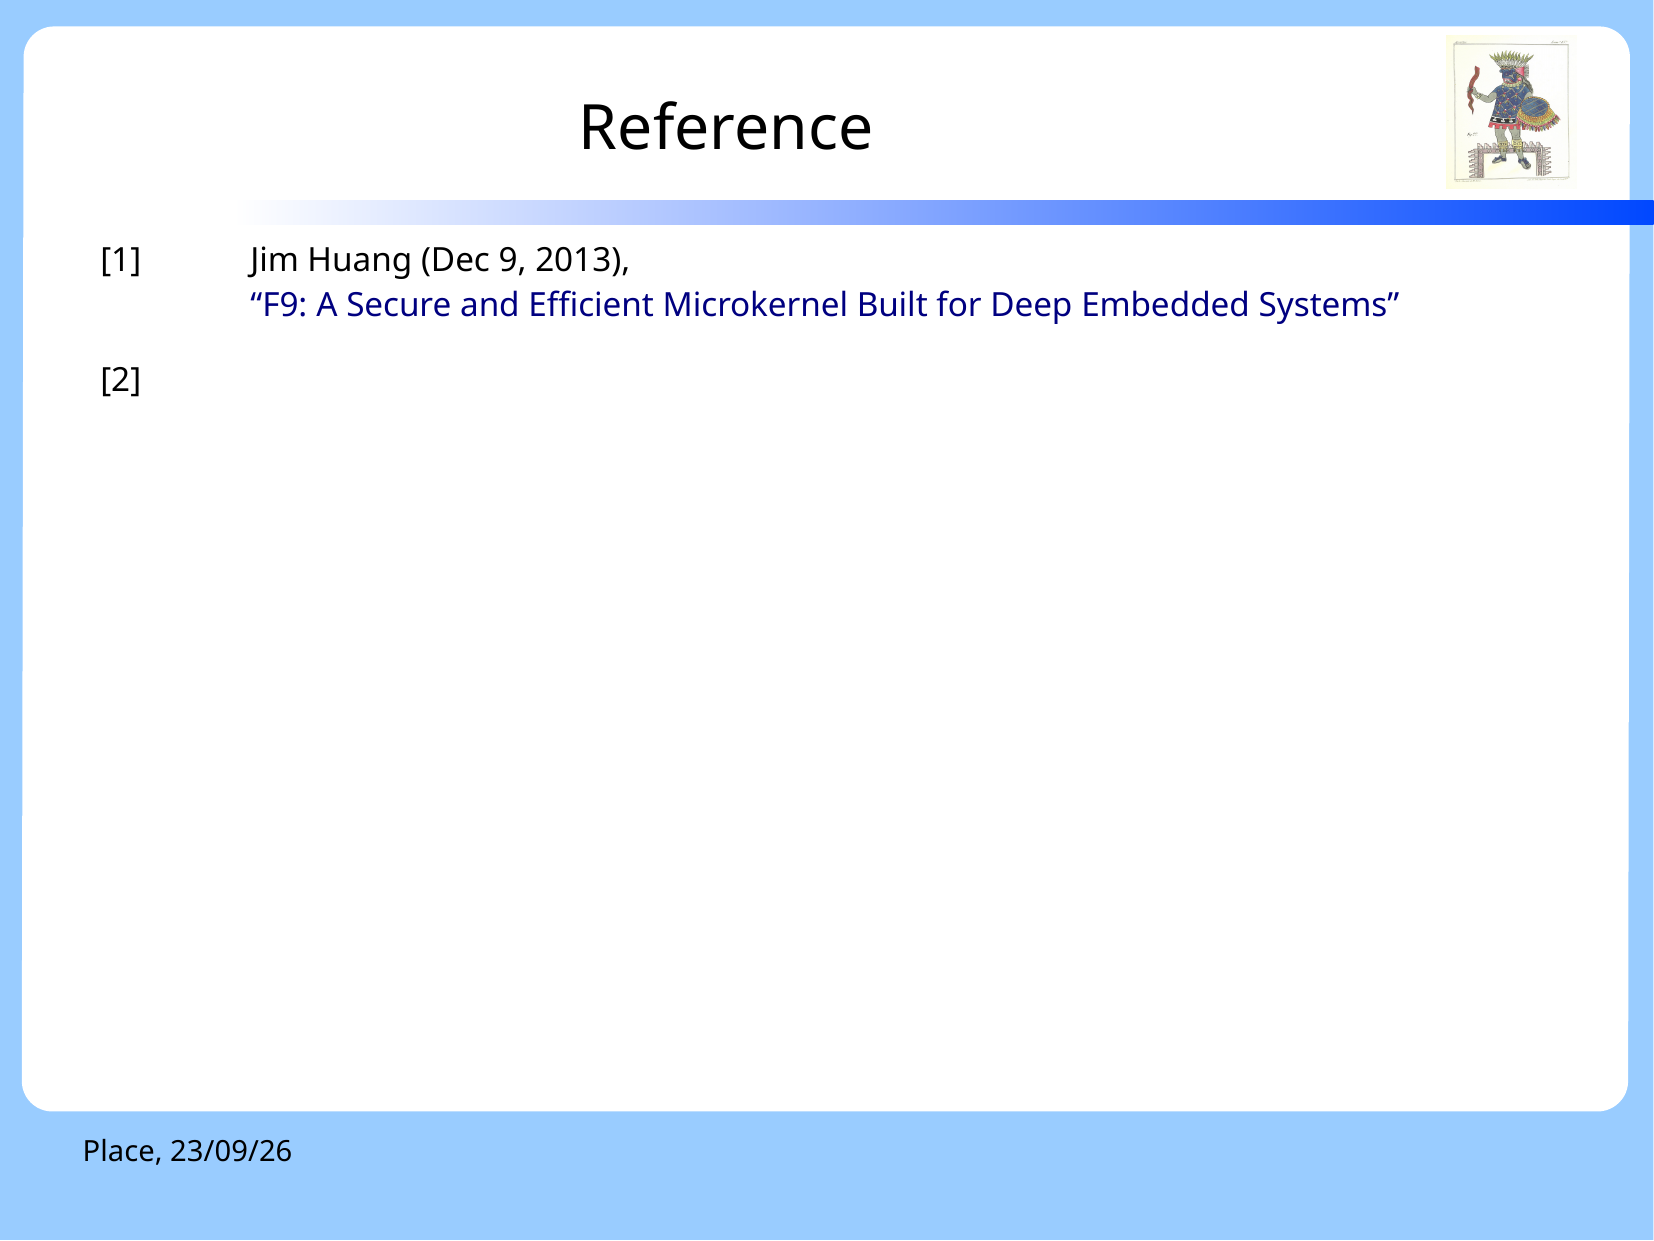

# Reference
Jim Huang (Dec 9, 2013), “F9: A Secure and Efficient Microkernel Built for Deep Embedded Systems”